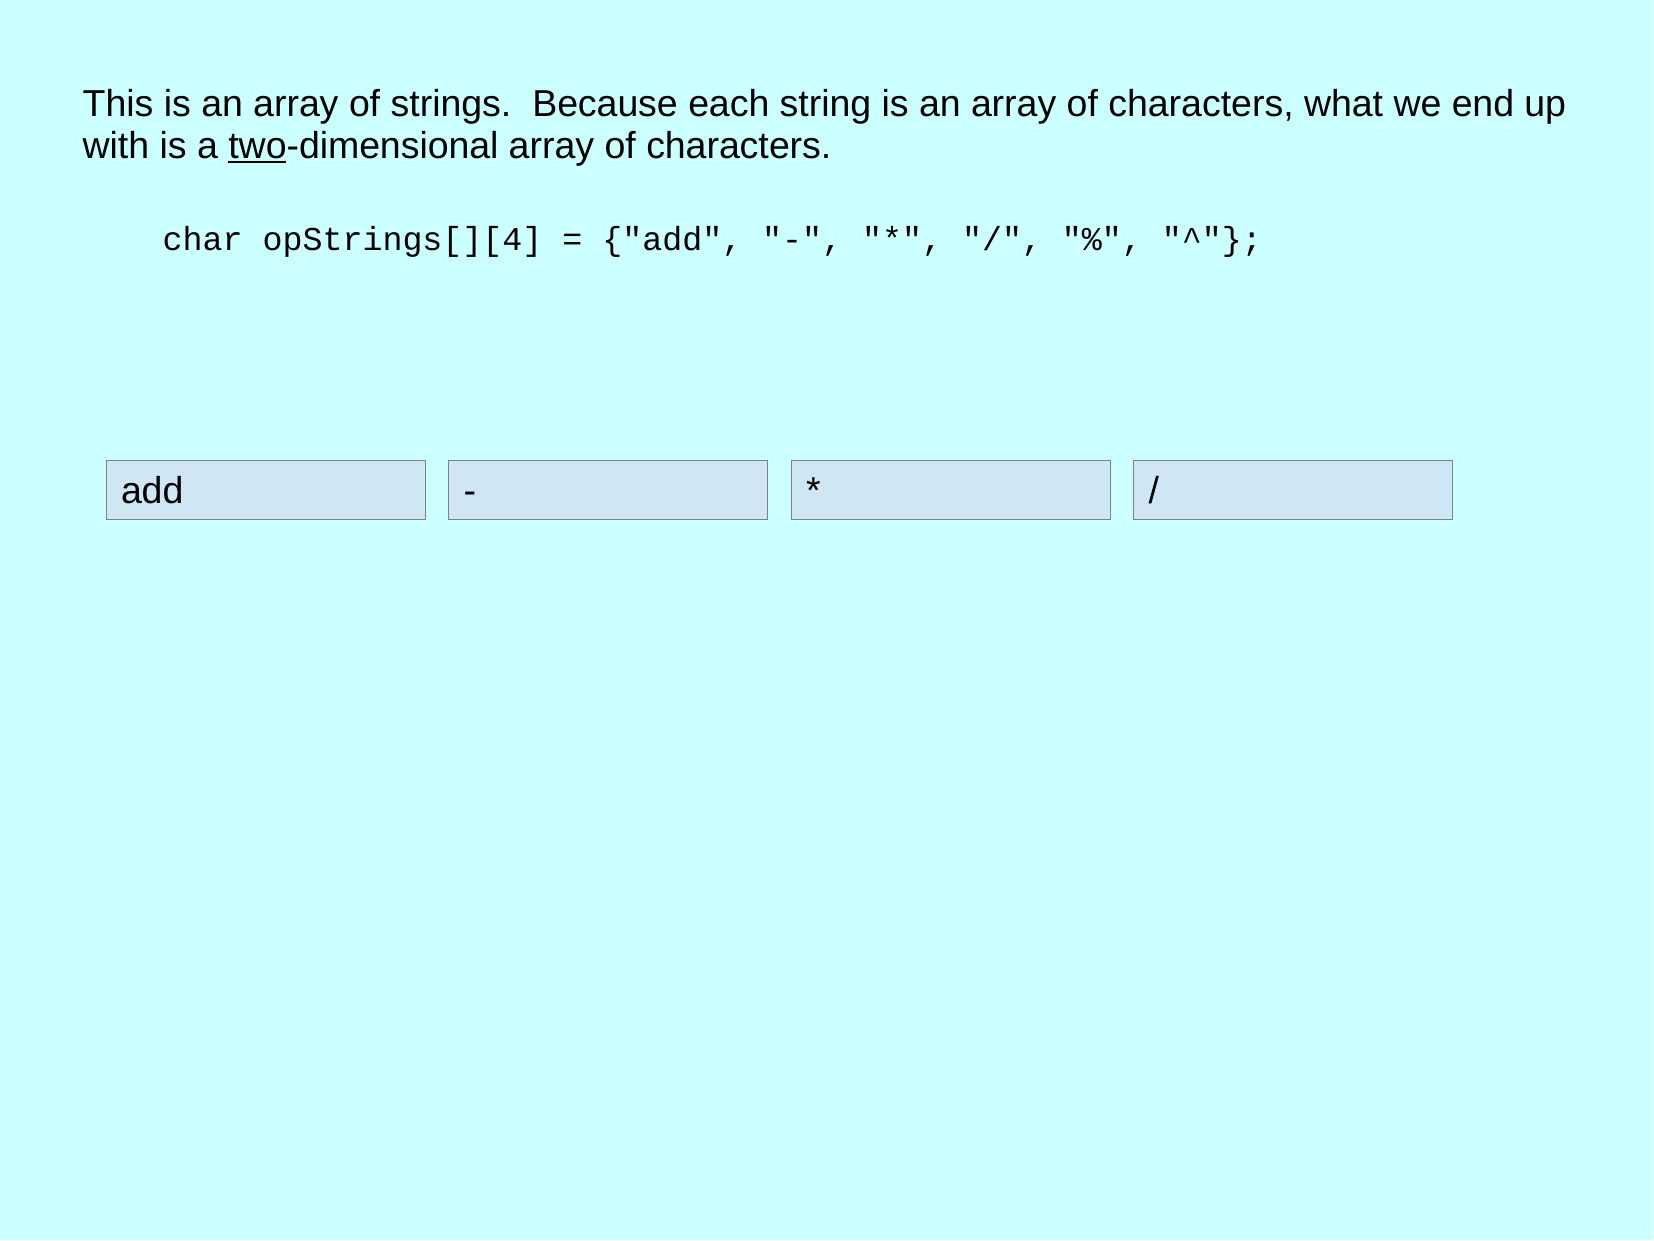

# This is an array of strings. Because each string is an array of characters, what we end up with is a two-dimensional array of characters.
 char opStrings[][4] = {"add", "-", "*", "/", "%", "^"};
add
-
*
/